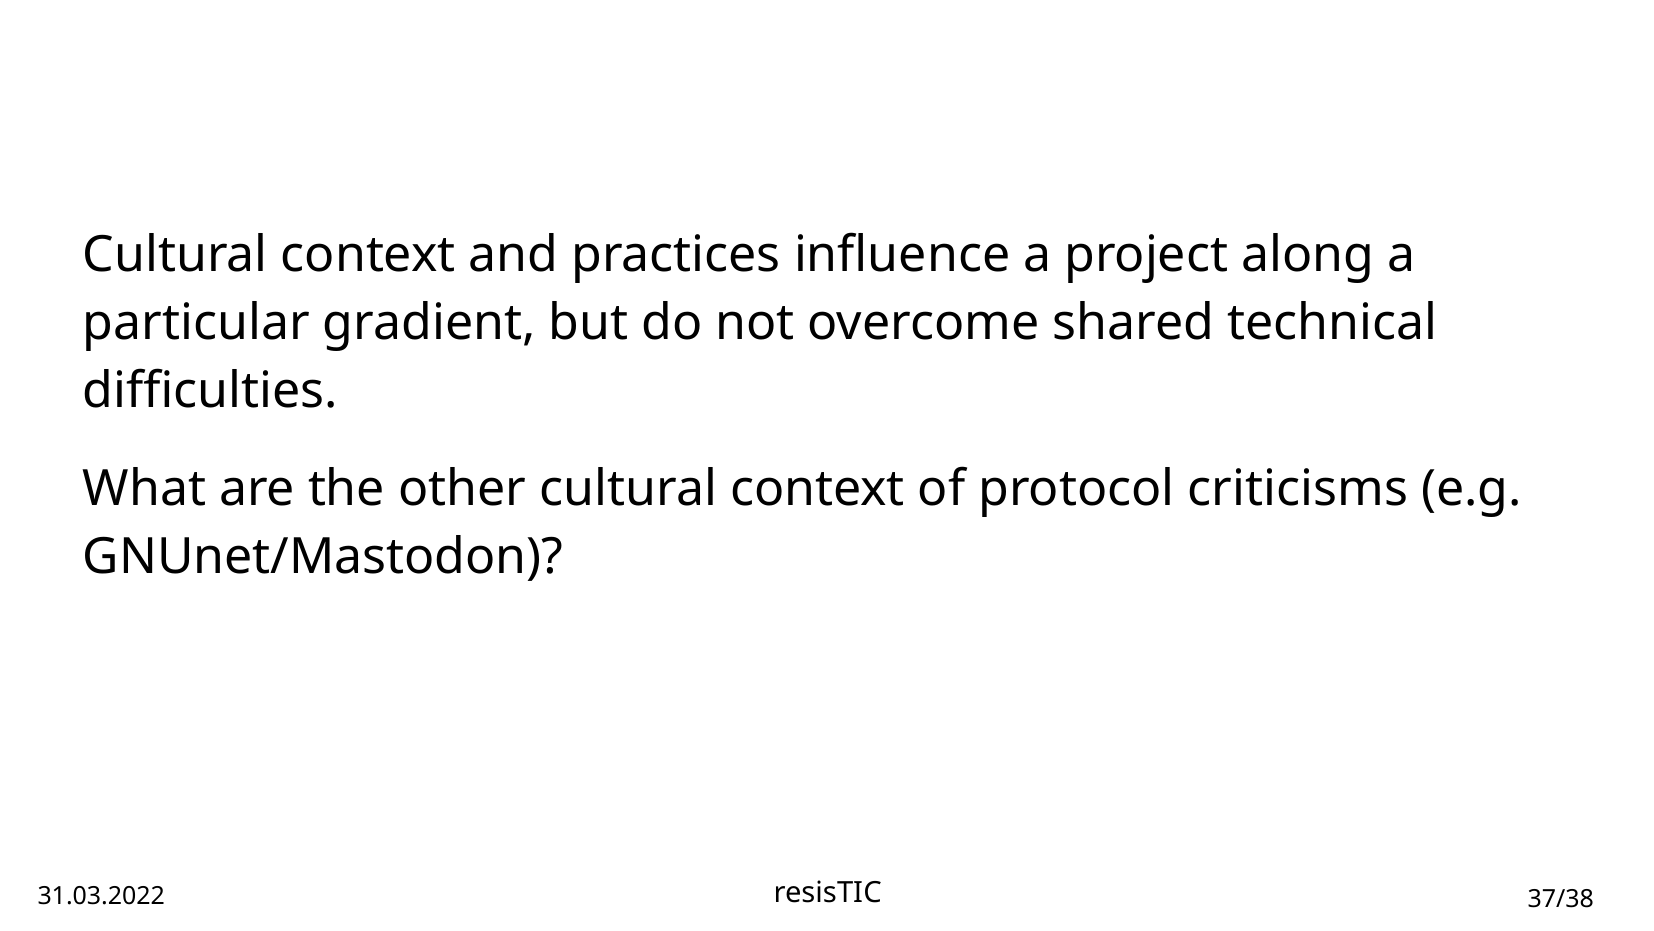

# Cultural context and practices influence a project along a particular gradient, but do not overcome shared technical difficulties.
What are the other cultural context of protocol criticisms (e.g. GNUnet/Mastodon)?
37/38